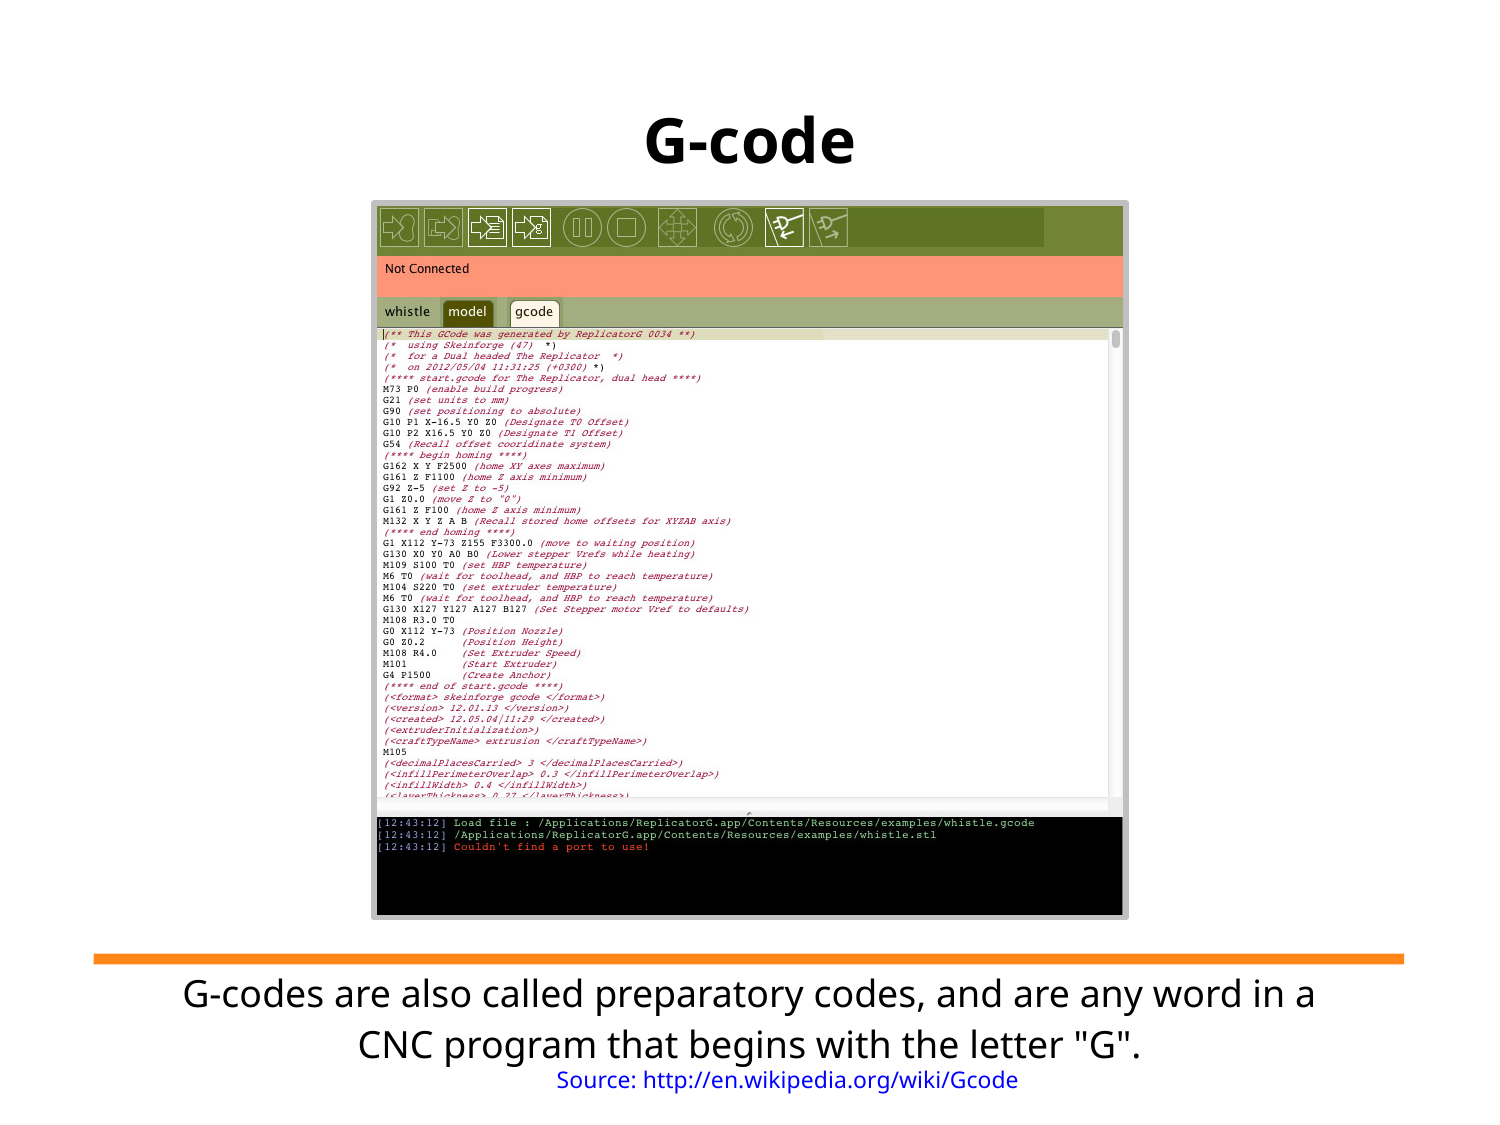

# G-code
G-codes are also called preparatory codes, and are any word in a CNC program that begins with the letter "G".
Source: http://en.wikipedia.org/wiki/Gcode